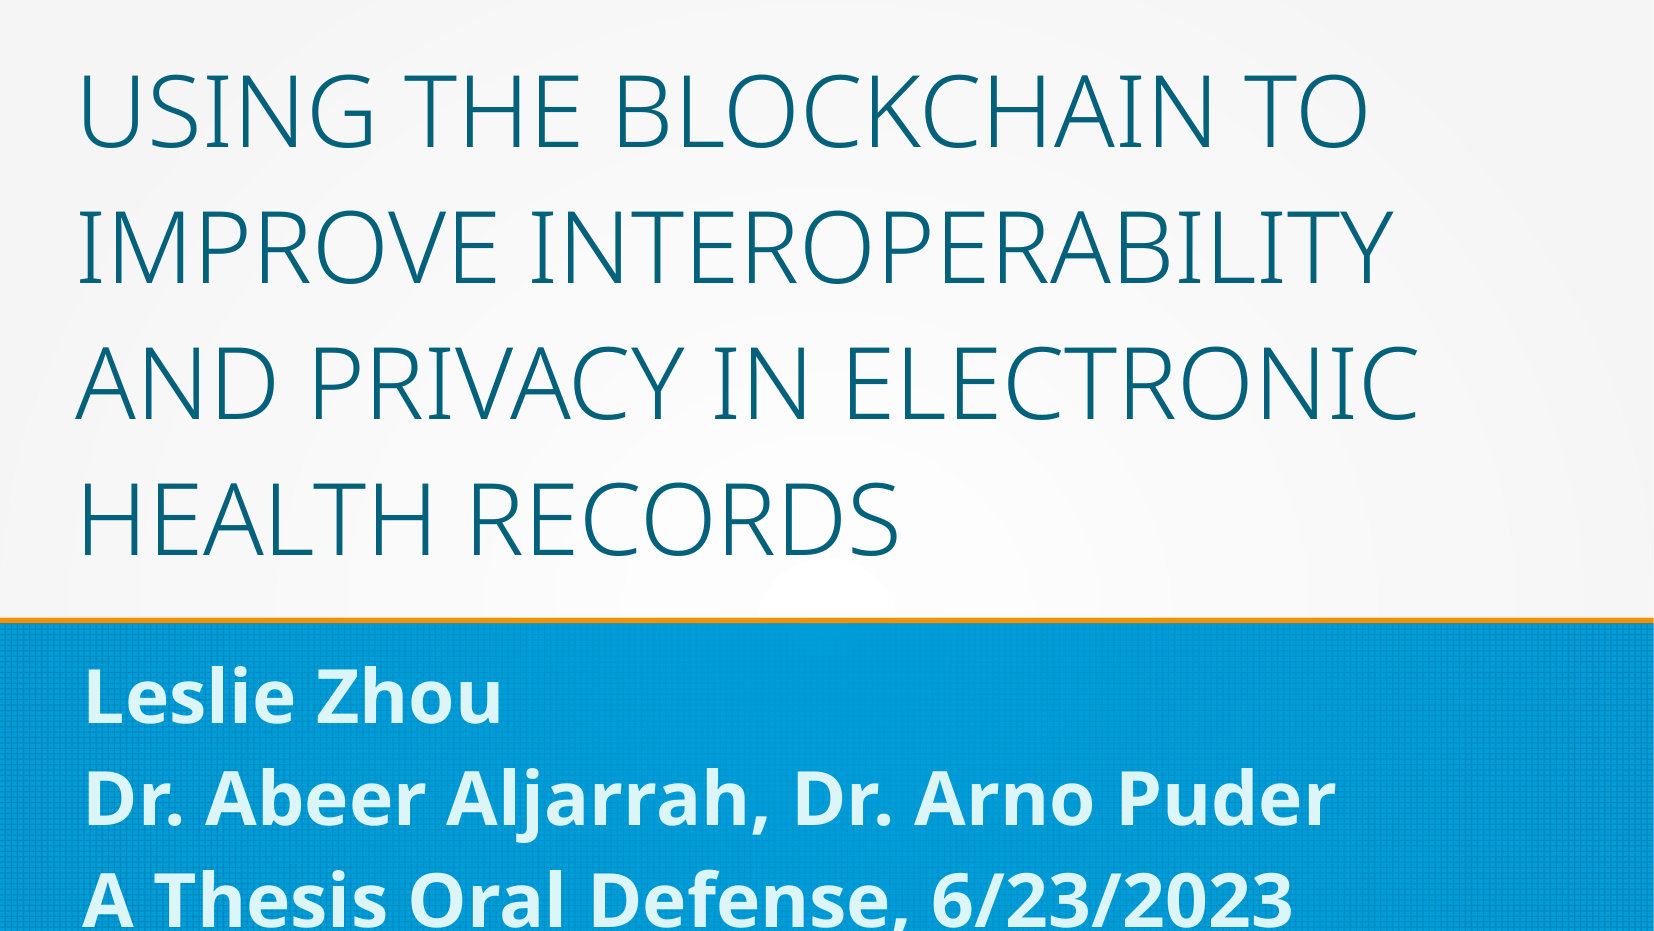

# USING THE BLOCKCHAIN TO IMPROVE INTEROPERABILITY AND PRIVACY IN ELECTRONIC HEALTH RECORDS
Leslie Zhou
Dr. Abeer Aljarrah, Dr. Arno Puder
A Thesis Oral Defense, 6/23/2023
1